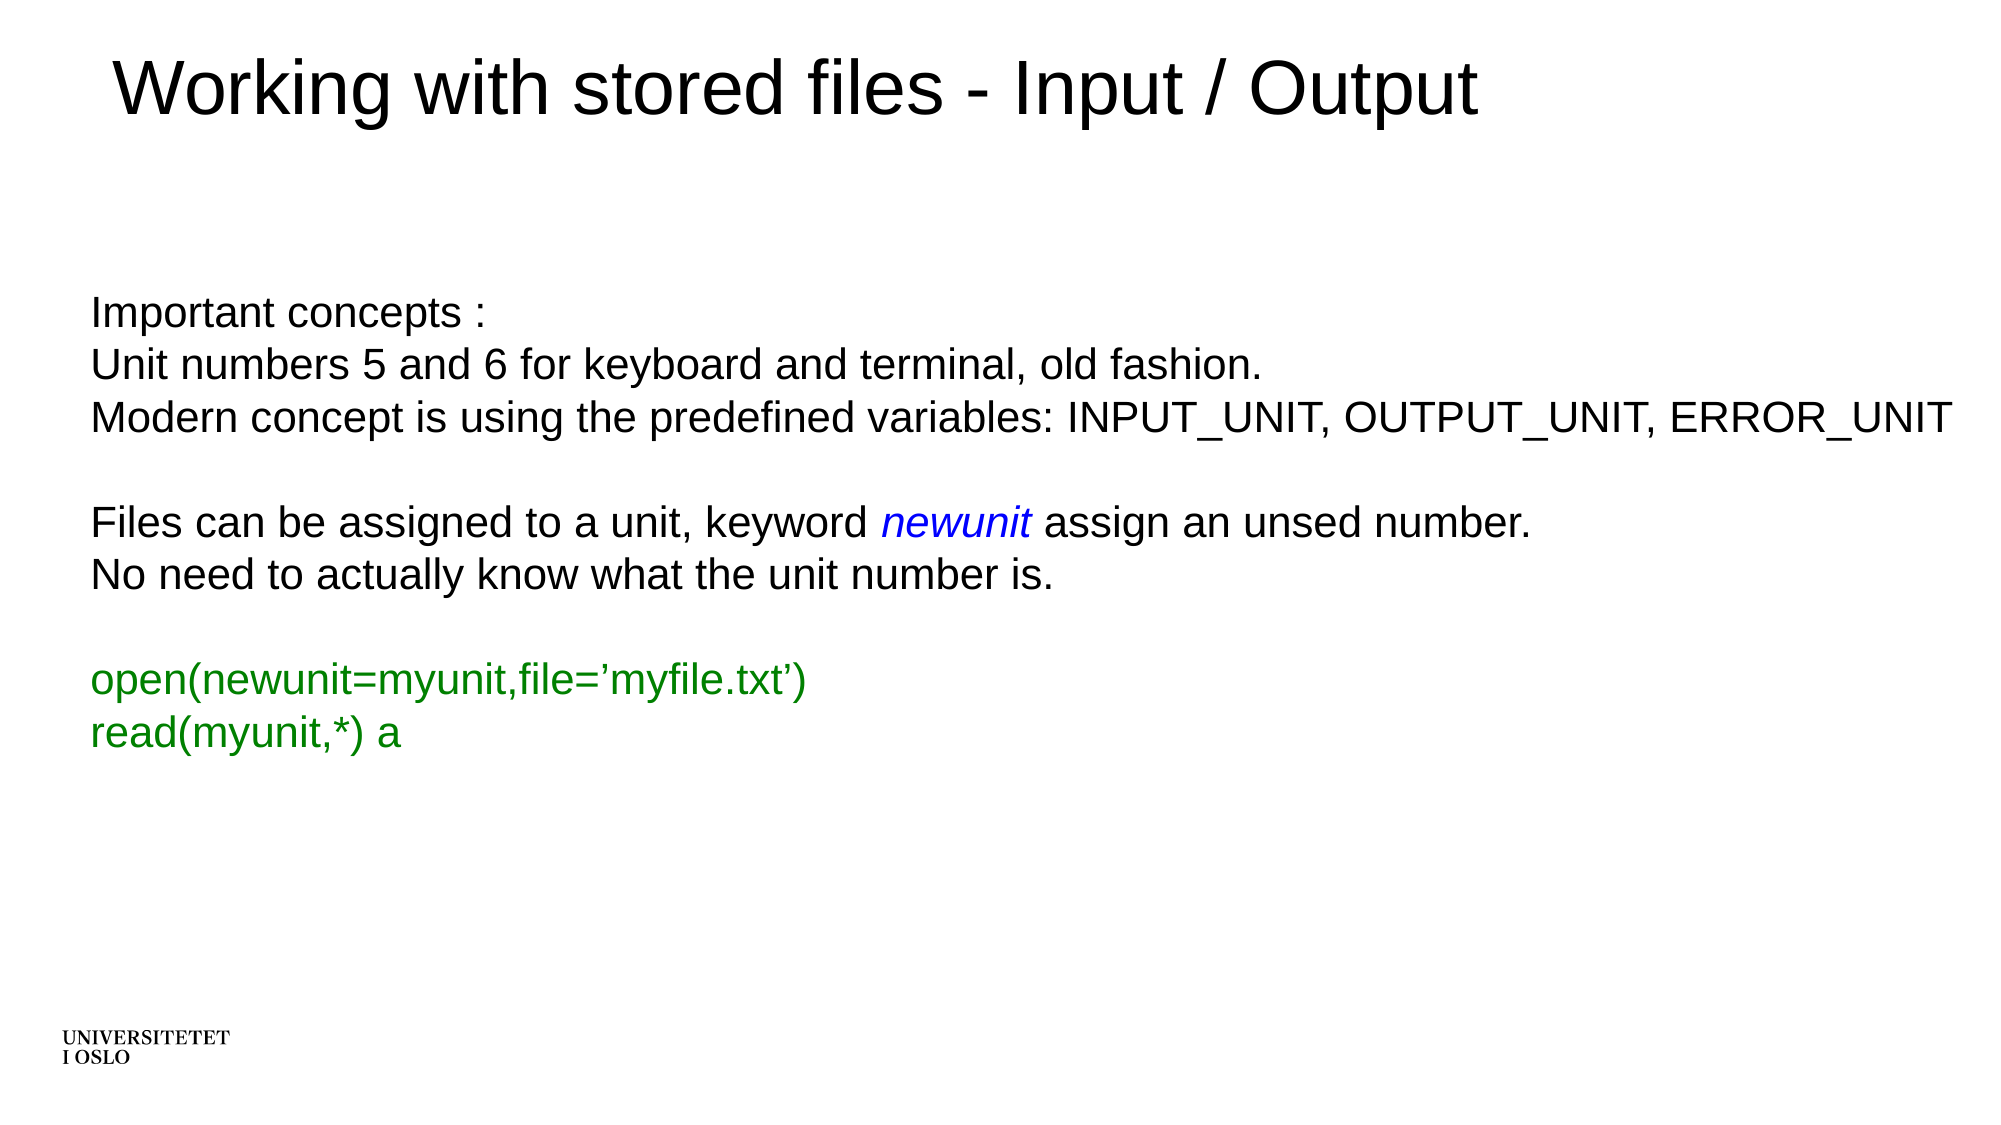

# Working with stored files - Input / Output
Important concepts :
Unit numbers 5 and 6 for keyboard and terminal, old fashion.
Modern concept is using the predefined variables: INPUT_UNIT, OUTPUT_UNIT, ERROR_UNIT
Files can be assigned to a unit, keyword newunit assign an unsed number.
No need to actually know what the unit number is.
open(newunit=myunit,file=’myfile.txt’)
read(myunit,*) a